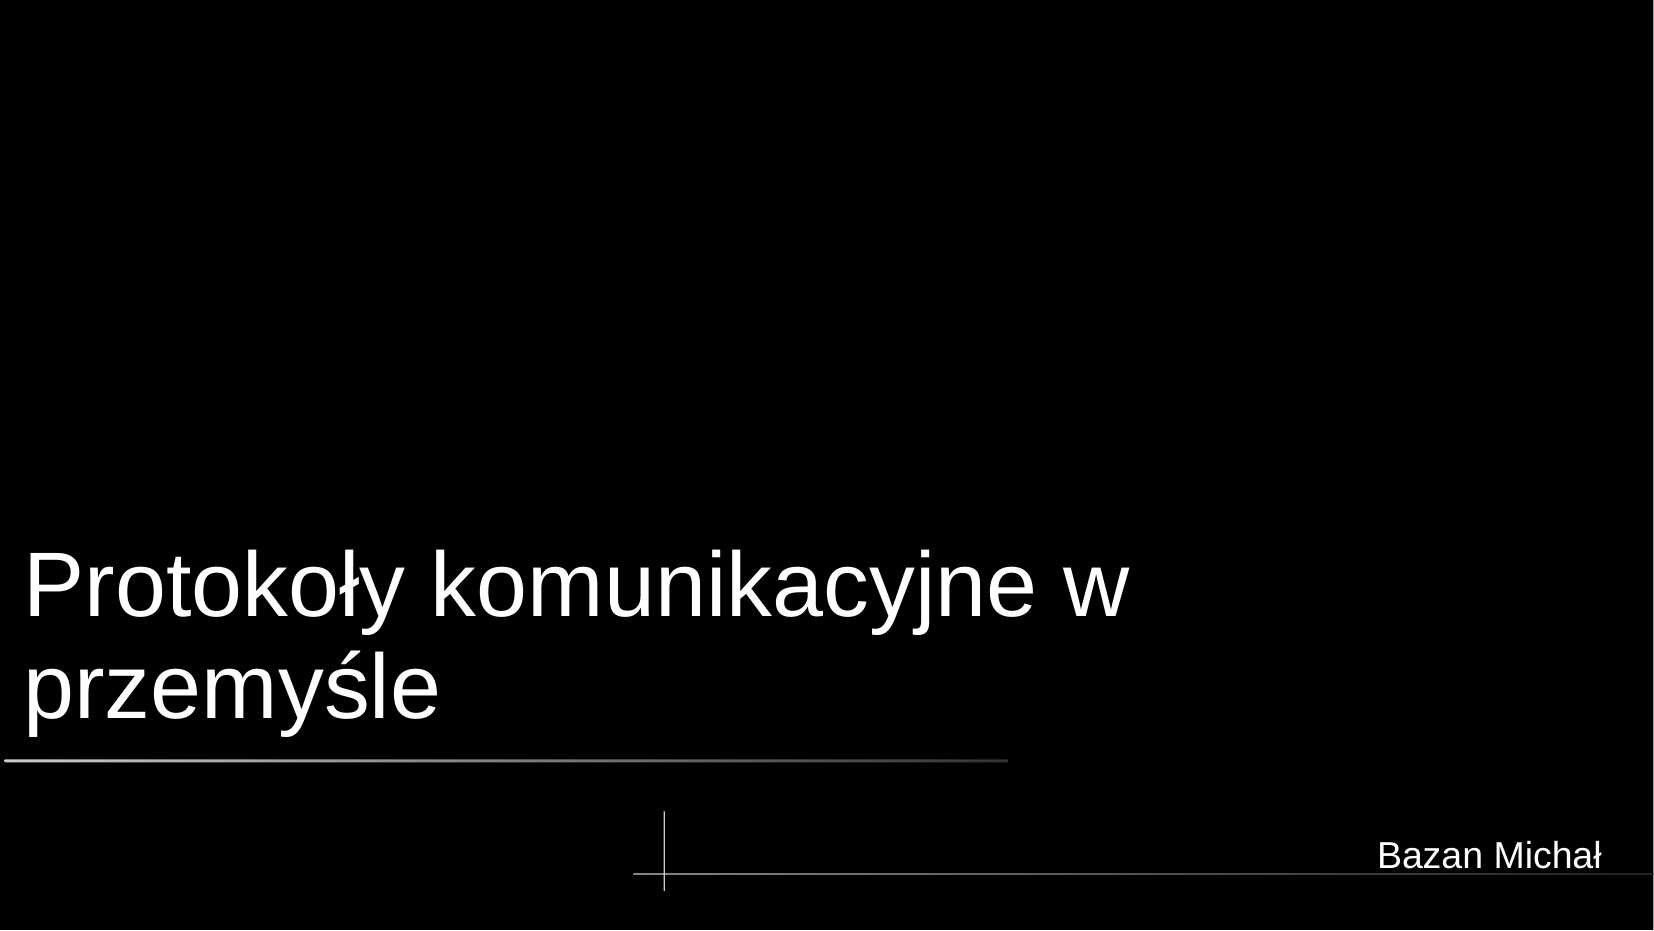

# Protokoły komunikacyjne w przemyśle
 Bazan Michał